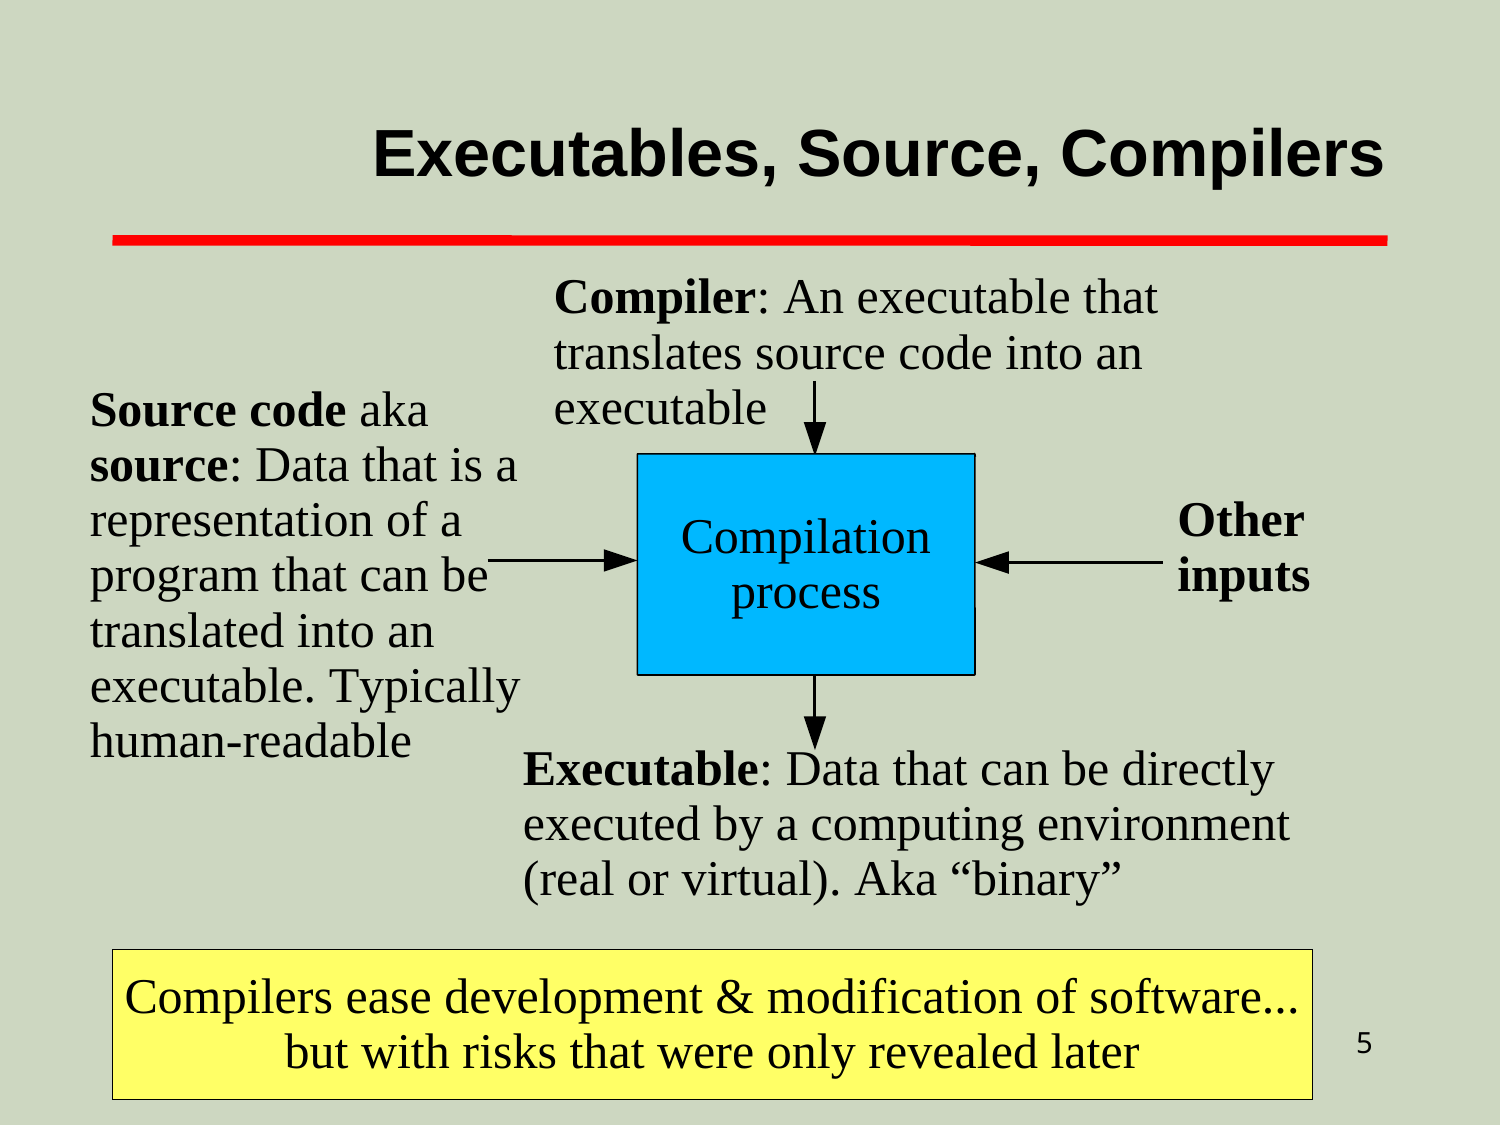

# Executables, Source, Compilers
Compiler: An executable that translates source code into an executable
Source code aka source: Data that is a representation of a program that can be translated into an executable. Typically
human-readable
Compilation
process
Other
inputs
Executable: Data that can be directly executed by a computing environment (real or virtual). Aka “binary”
Compilers ease development & modification of software...
but with risks that were only revealed later